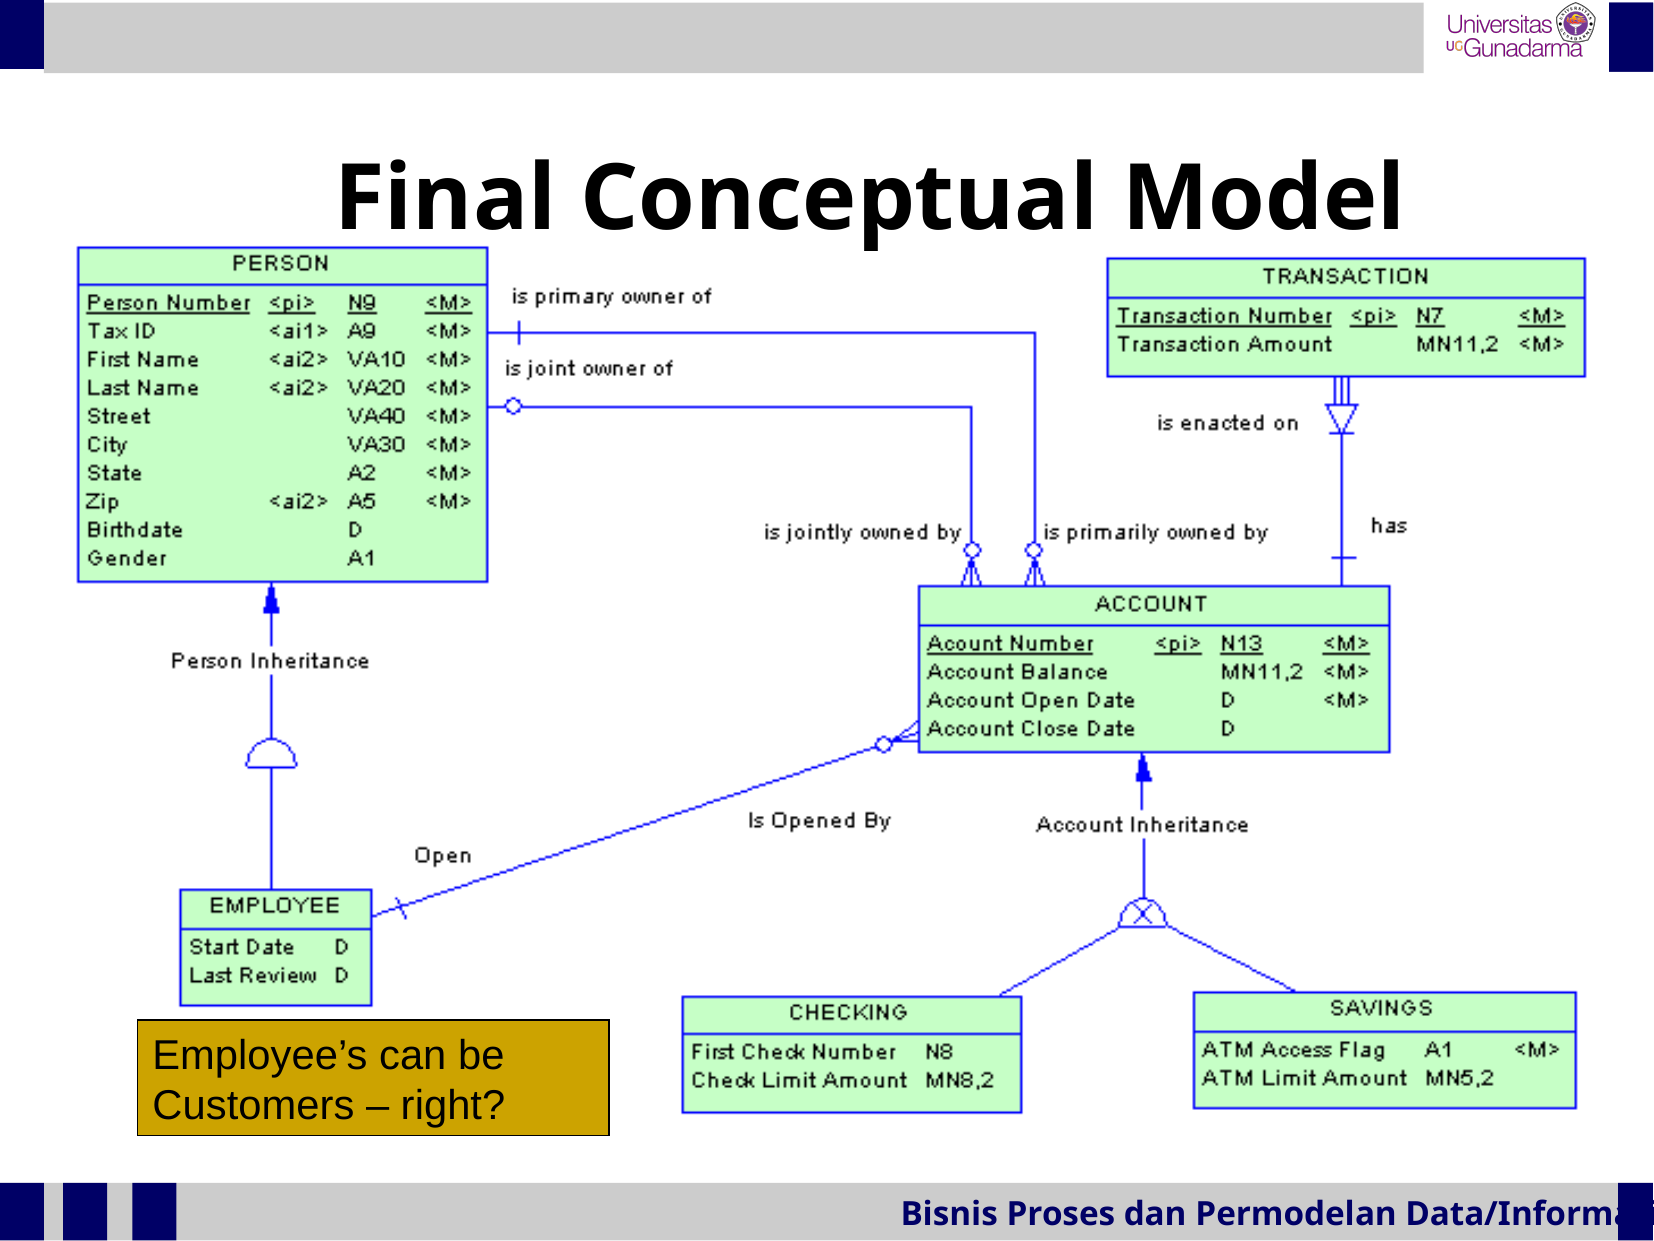

# Final Conceptual Model
Employee’s can be Customers – right?